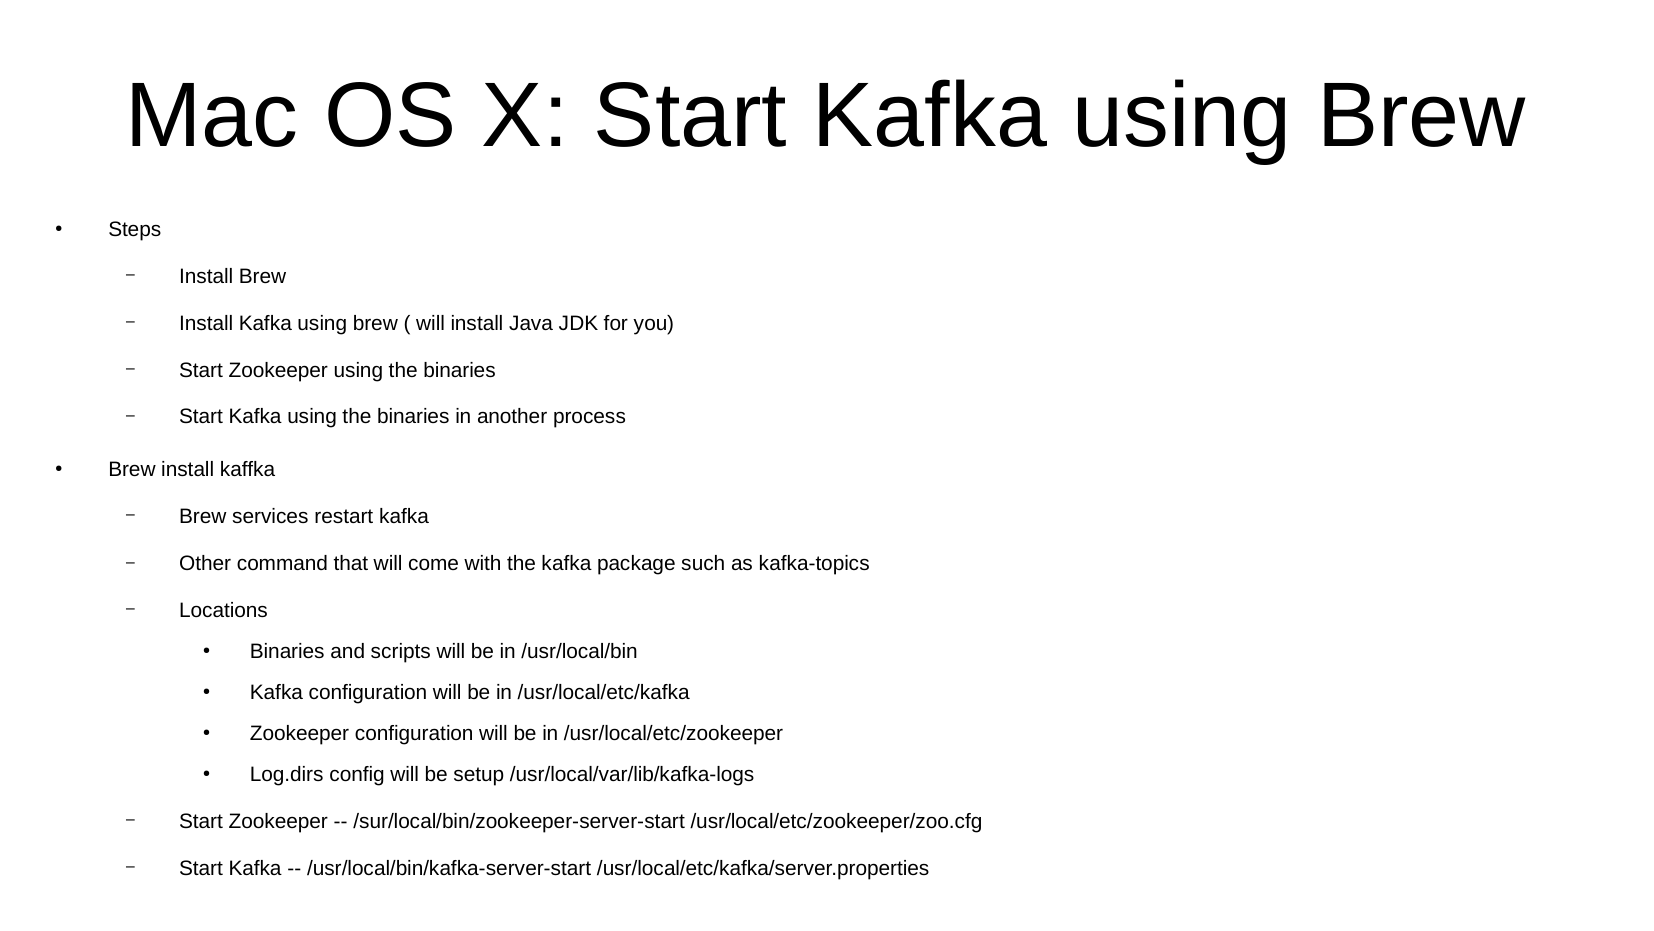

# Mac OS X: Start Kafka using Brew
Steps
Install Brew
Install Kafka using brew ( will install Java JDK for you)
Start Zookeeper using the binaries
Start Kafka using the binaries in another process
Brew install kaffka
Brew services restart kafka
Other command that will come with the kafka package such as kafka-topics
Locations
Binaries and scripts will be in /usr/local/bin
Kafka configuration will be in /usr/local/etc/kafka
Zookeeper configuration will be in /usr/local/etc/zookeeper
Log.dirs config will be setup /usr/local/var/lib/kafka-logs
Start Zookeeper -- /sur/local/bin/zookeeper-server-start /usr/local/etc/zookeeper/zoo.cfg
Start Kafka -- /usr/local/bin/kafka-server-start /usr/local/etc/kafka/server.properties